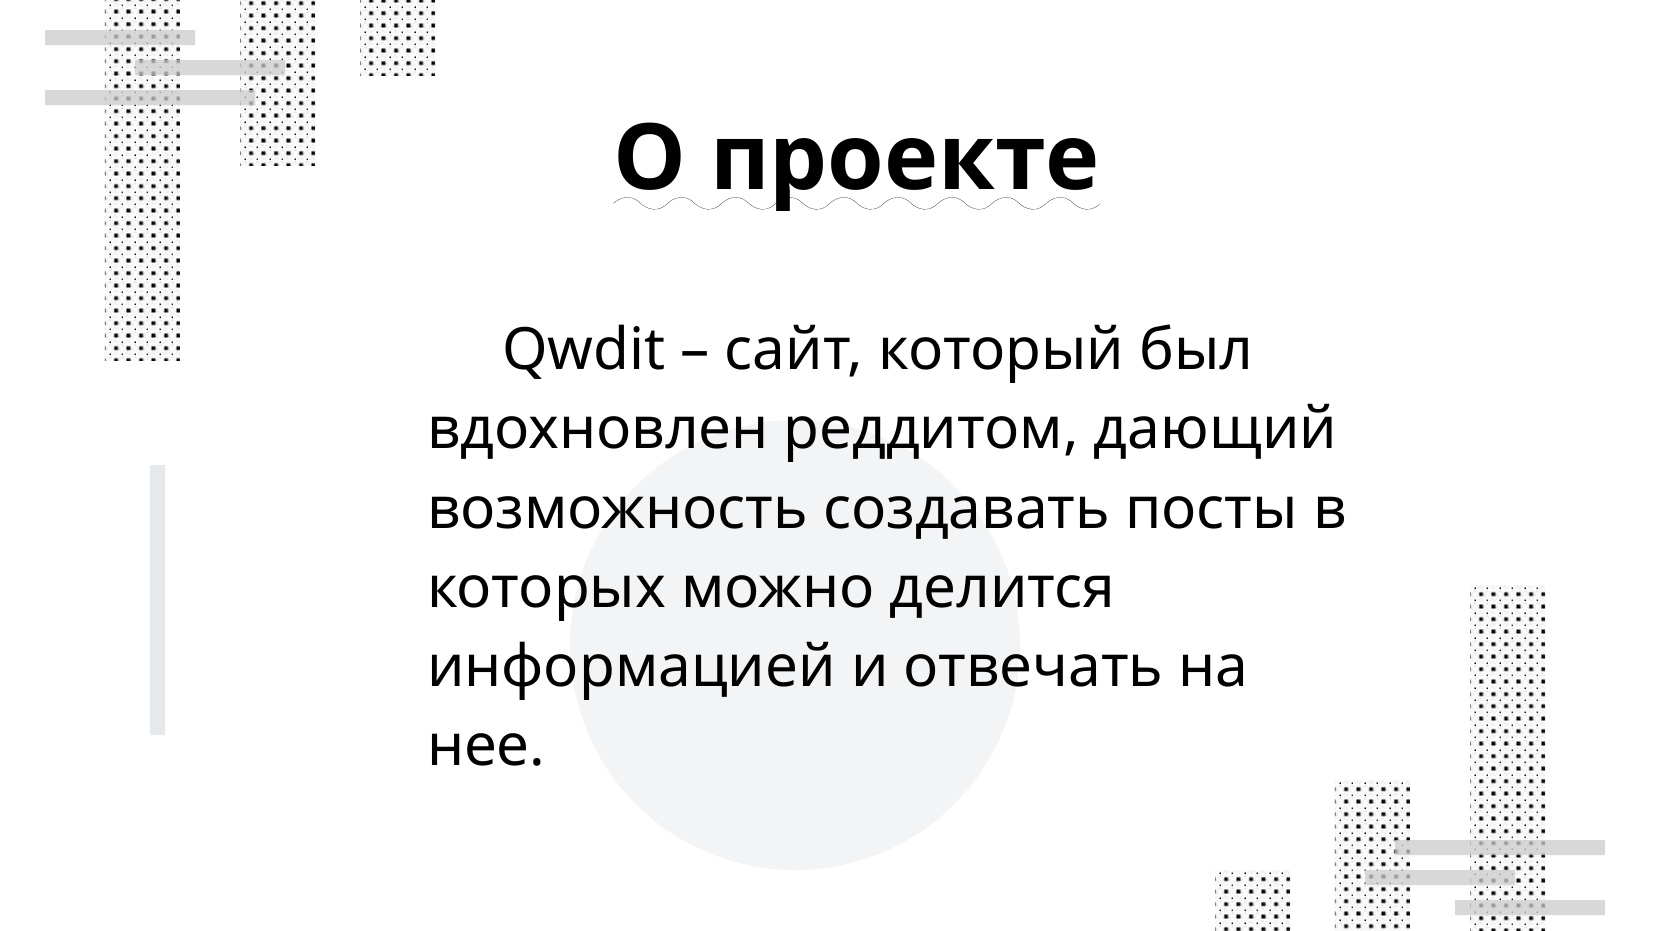

# О проекте
	Qwdit – сайт, который был вдохновлен реддитом, дающий возможность создавать посты в которых можно делится информацией и отвечать на нее.